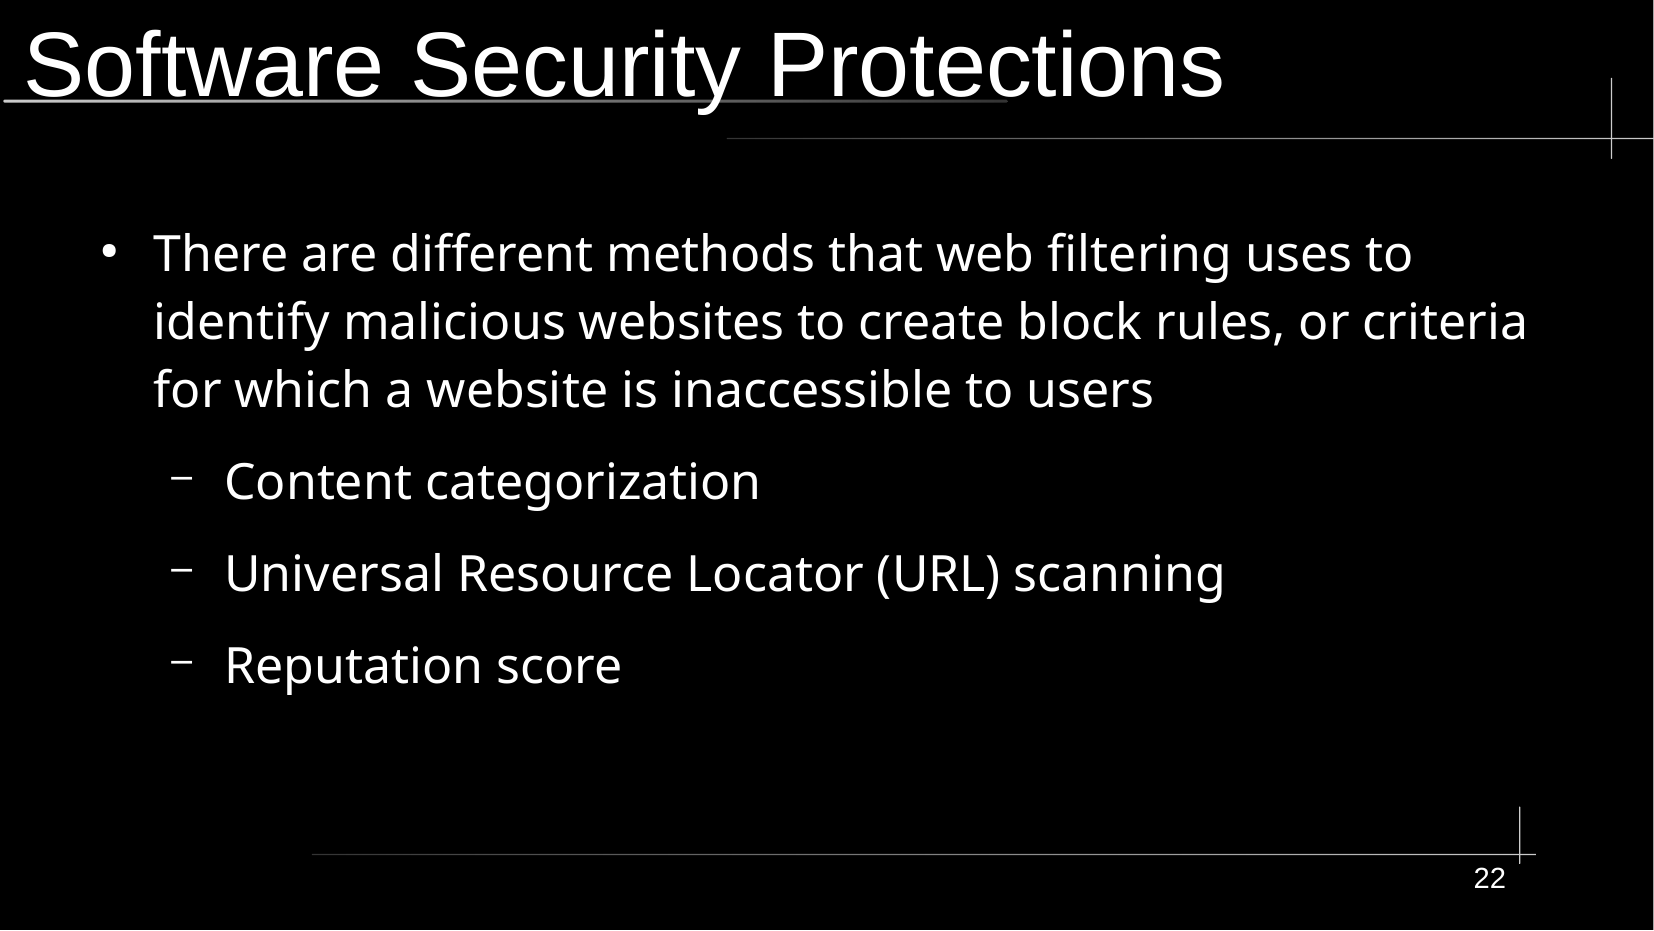

# Software Security Protections
There are different methods that web filtering uses to identify malicious websites to create block rules, or criteria for which a website is inaccessible to users
Content categorization
Universal Resource Locator (URL) scanning
Reputation score
22